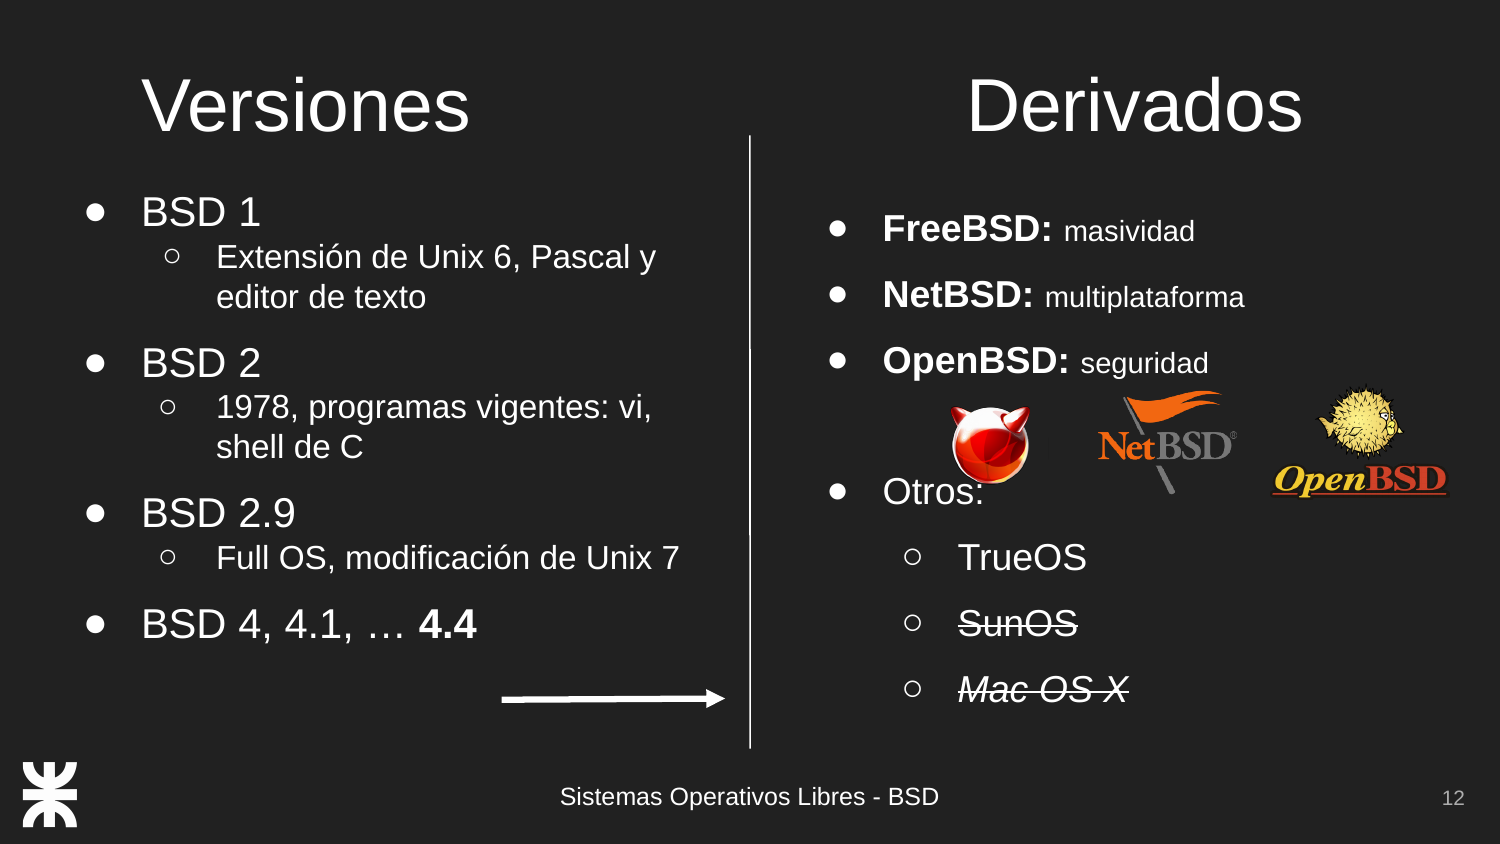

# Versiones							Derivados
BSD 1
Extensión de Unix 6, Pascal y editor de texto
BSD 2
1978, programas vigentes: vi, shell de C
BSD 2.9
Full OS, modificación de Unix 7
BSD 4, 4.1, … 4.4
FreeBSD: masividad
NetBSD: multiplataforma
OpenBSD: seguridad
Otros:
TrueOS
SunOS
Mac OS X
Sistemas Operativos Libres - BSD